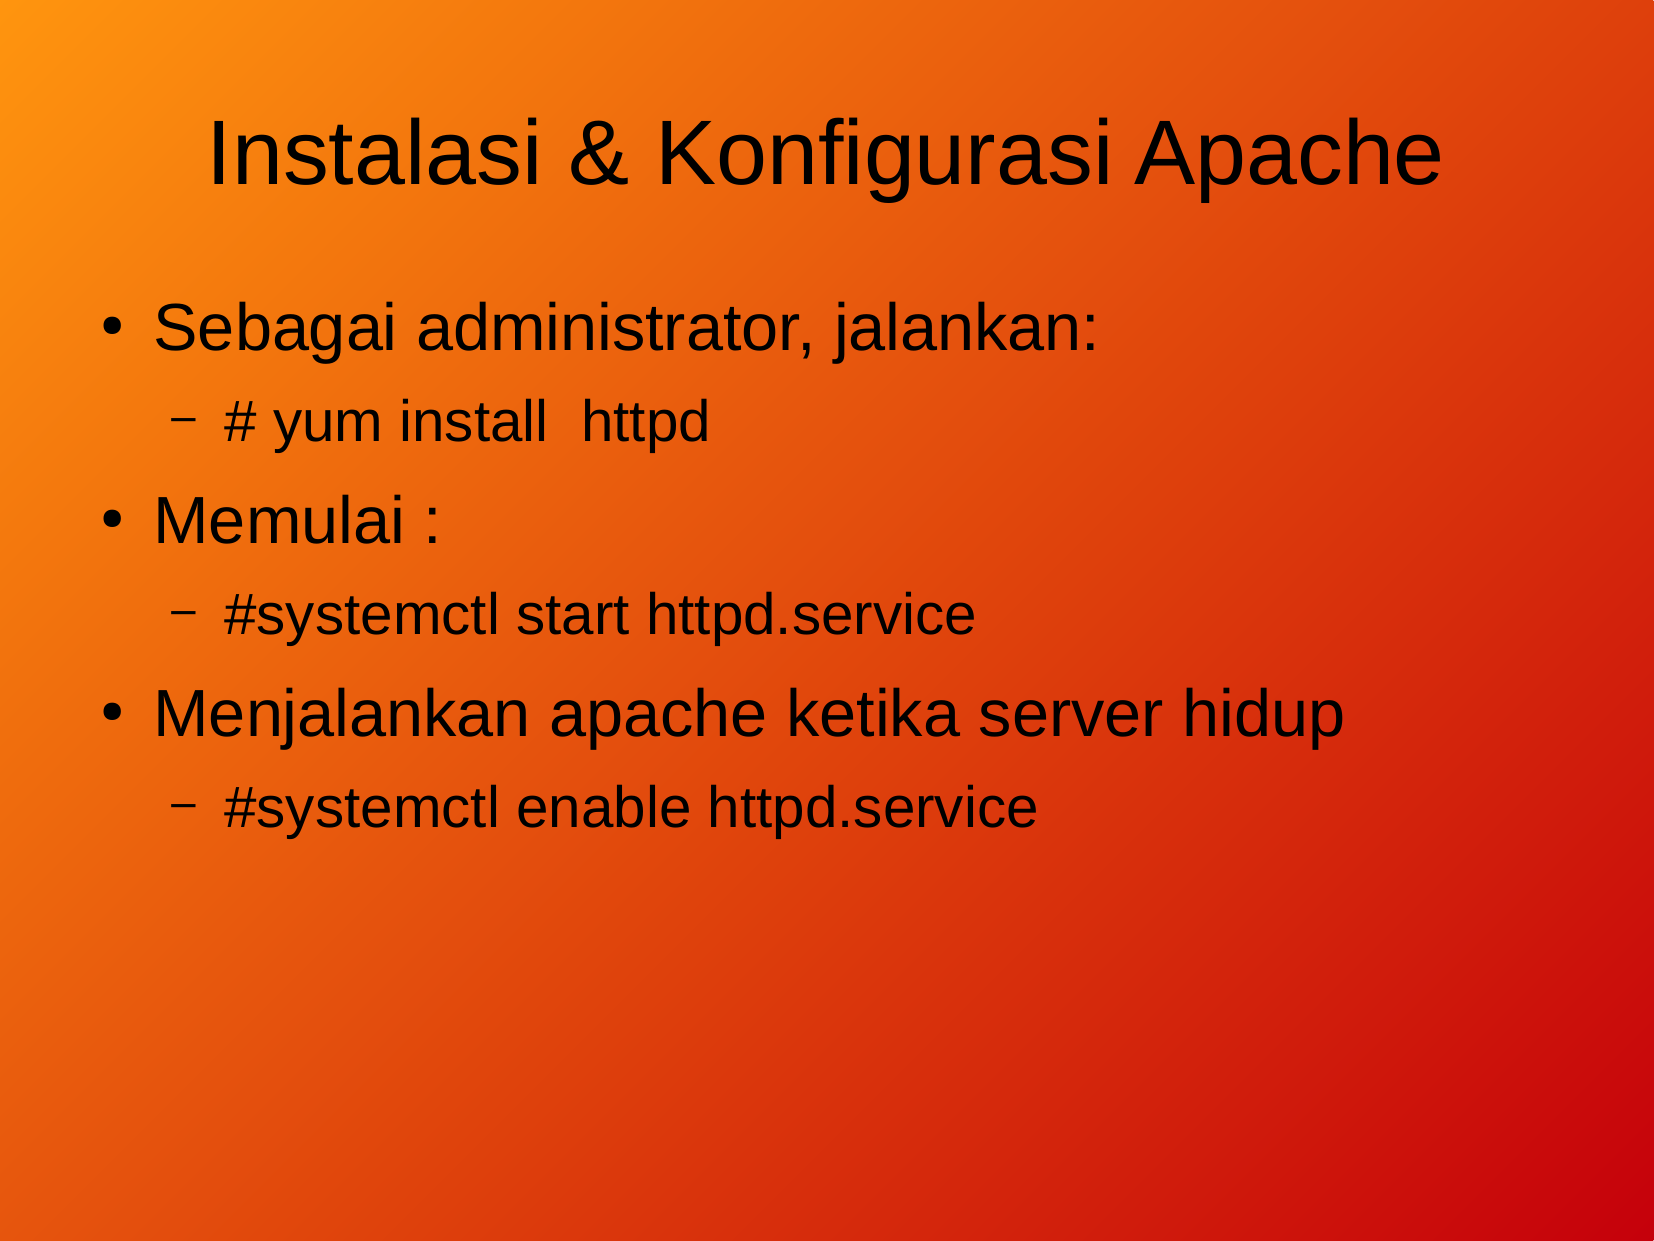

# Instalasi & Konfigurasi Apache
Sebagai administrator, jalankan:
# yum install httpd
Memulai :
#systemctl start httpd.service
Menjalankan apache ketika server hidup
#systemctl enable httpd.service